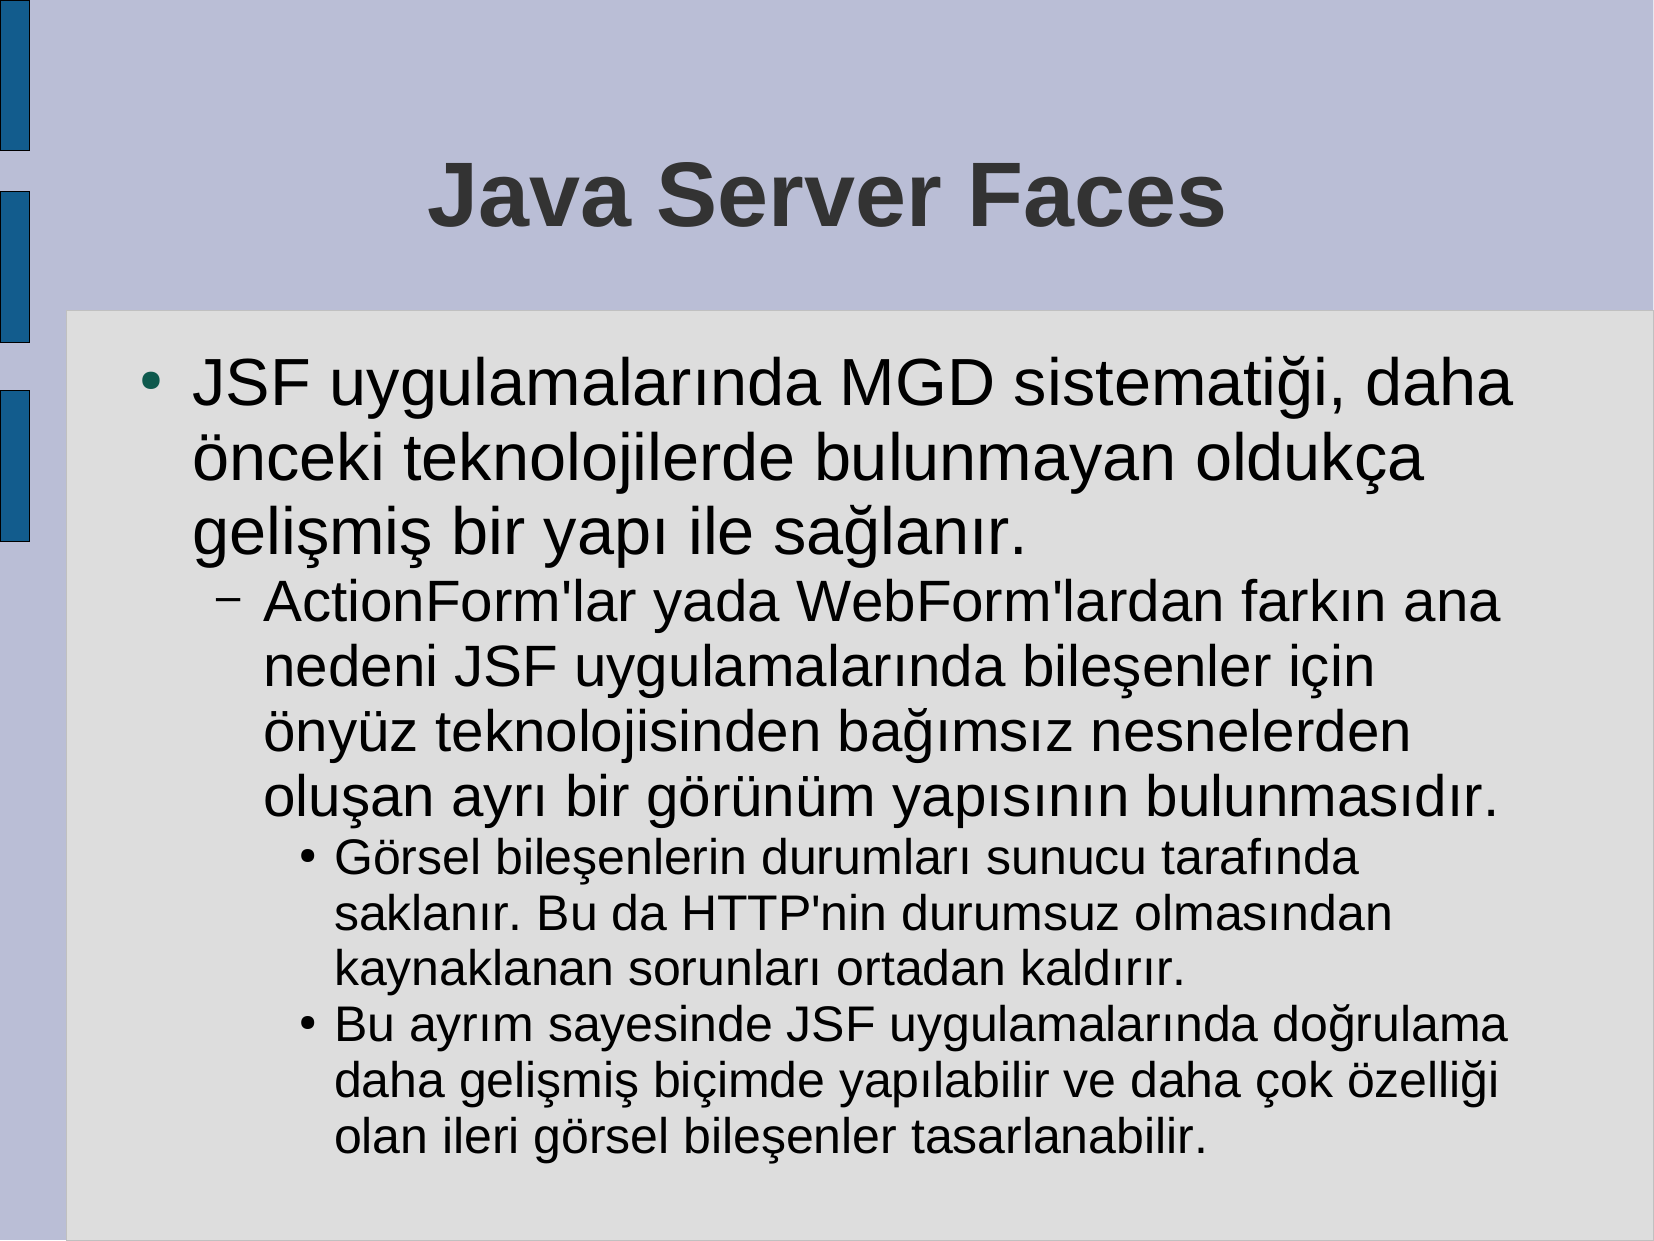

# Java Server Faces
JSF uygulamalarında MGD sistematiği, daha önceki teknolojilerde bulunmayan oldukça gelişmiş bir yapı ile sağlanır.
ActionForm'lar yada WebForm'lardan farkın ana nedeni JSF uygulamalarında bileşenler için önyüz teknolojisinden bağımsız nesnelerden oluşan ayrı bir görünüm yapısının bulunmasıdır.
Görsel bileşenlerin durumları sunucu tarafında saklanır. Bu da HTTP'nin durumsuz olmasından kaynaklanan sorunları ortadan kaldırır.
Bu ayrım sayesinde JSF uygulamalarında doğrulama daha gelişmiş biçimde yapılabilir ve daha çok özelliği olan ileri görsel bileşenler tasarlanabilir.